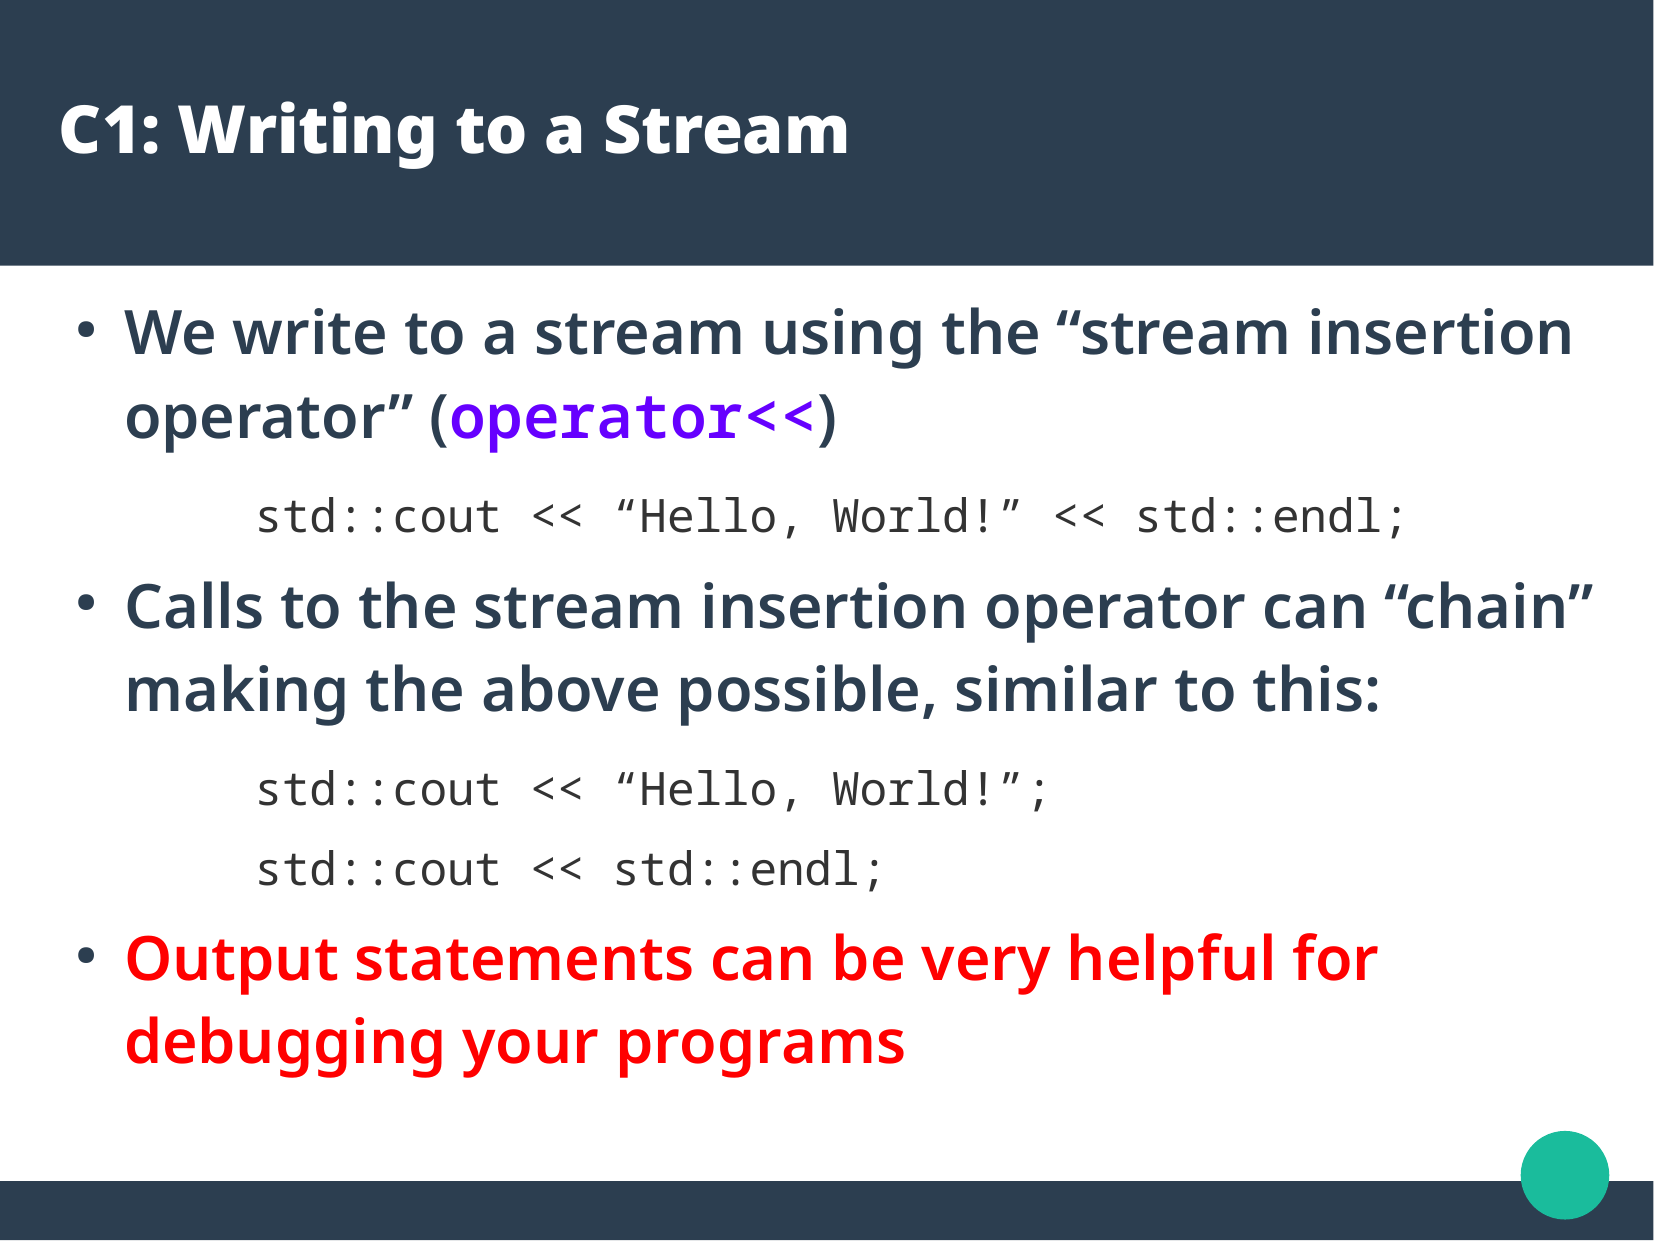

# C1: Writing to a Stream
We write to a stream using the “stream insertion operator” (operator<<)
std::cout << “Hello, World!” << std::endl;
Calls to the stream insertion operator can “chain” making the above possible, similar to this:
std::cout << “Hello, World!”;
std::cout << std::endl;
Output statements can be very helpful for debugging your programs